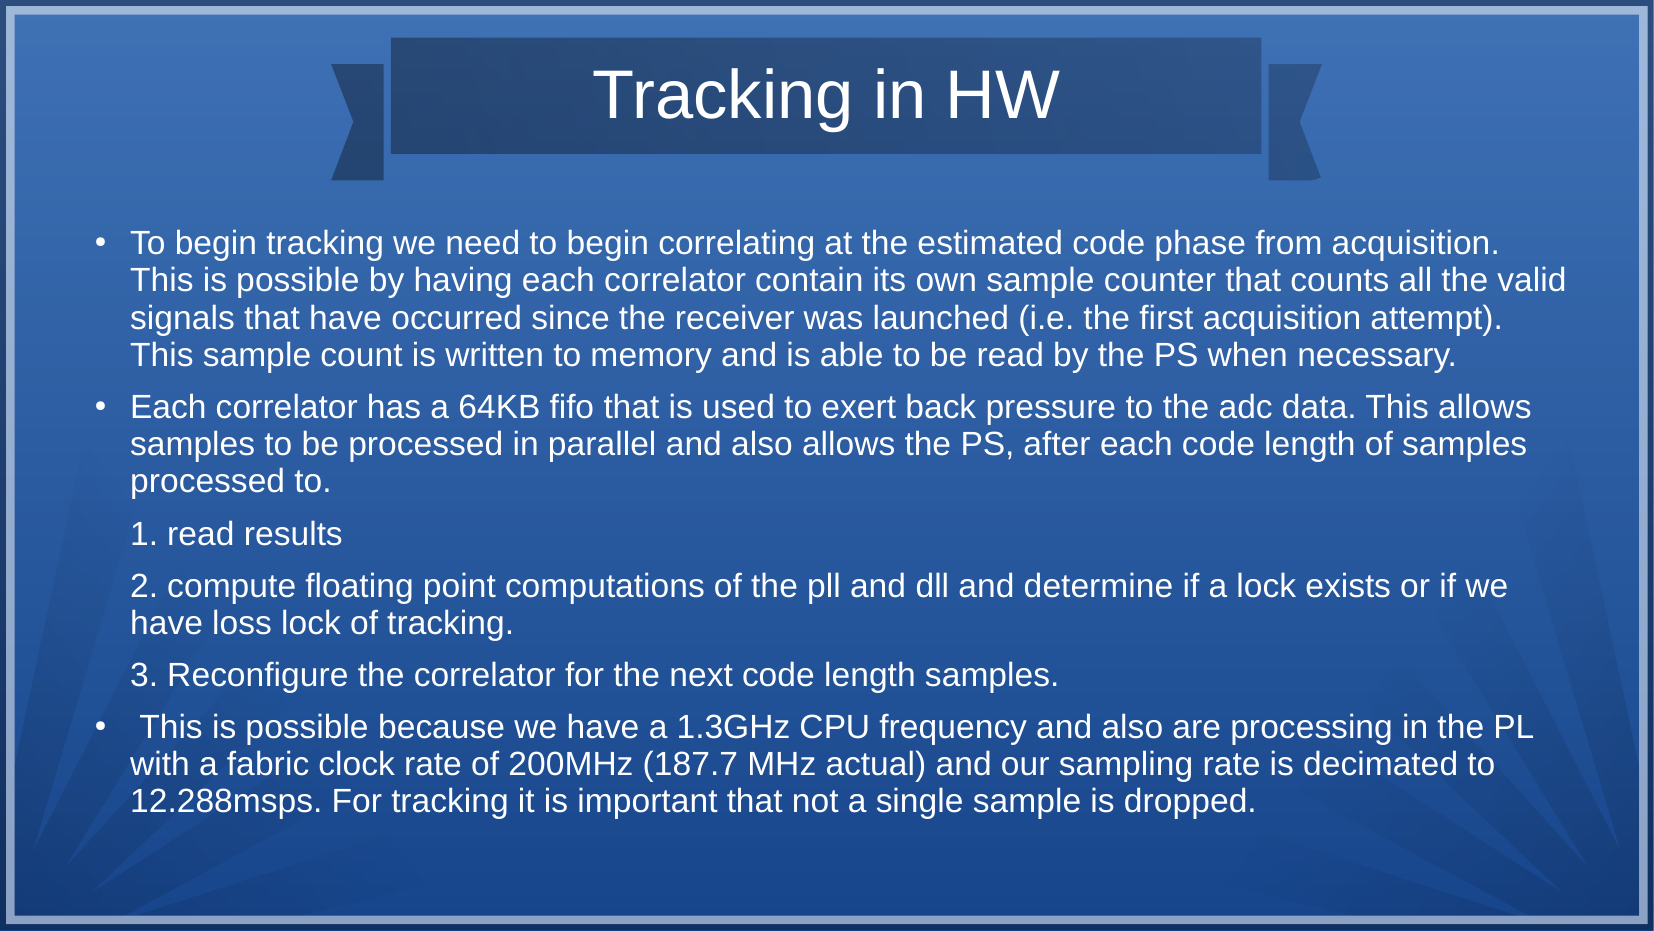

# Tracking in HW
To begin tracking we need to begin correlating at the estimated code phase from acquisition. This is possible by having each correlator contain its own sample counter that counts all the valid signals that have occurred since the receiver was launched (i.e. the first acquisition attempt). This sample count is written to memory and is able to be read by the PS when necessary.
Each correlator has a 64KB fifo that is used to exert back pressure to the adc data. This allows samples to be processed in parallel and also allows the PS, after each code length of samples processed to.
1. read results
2. compute floating point computations of the pll and dll and determine if a lock exists or if we have loss lock of tracking.
3. Reconfigure the correlator for the next code length samples.
 This is possible because we have a 1.3GHz CPU frequency and also are processing in the PL with a fabric clock rate of 200MHz (187.7 MHz actual) and our sampling rate is decimated to 12.288msps. For tracking it is important that not a single sample is dropped.